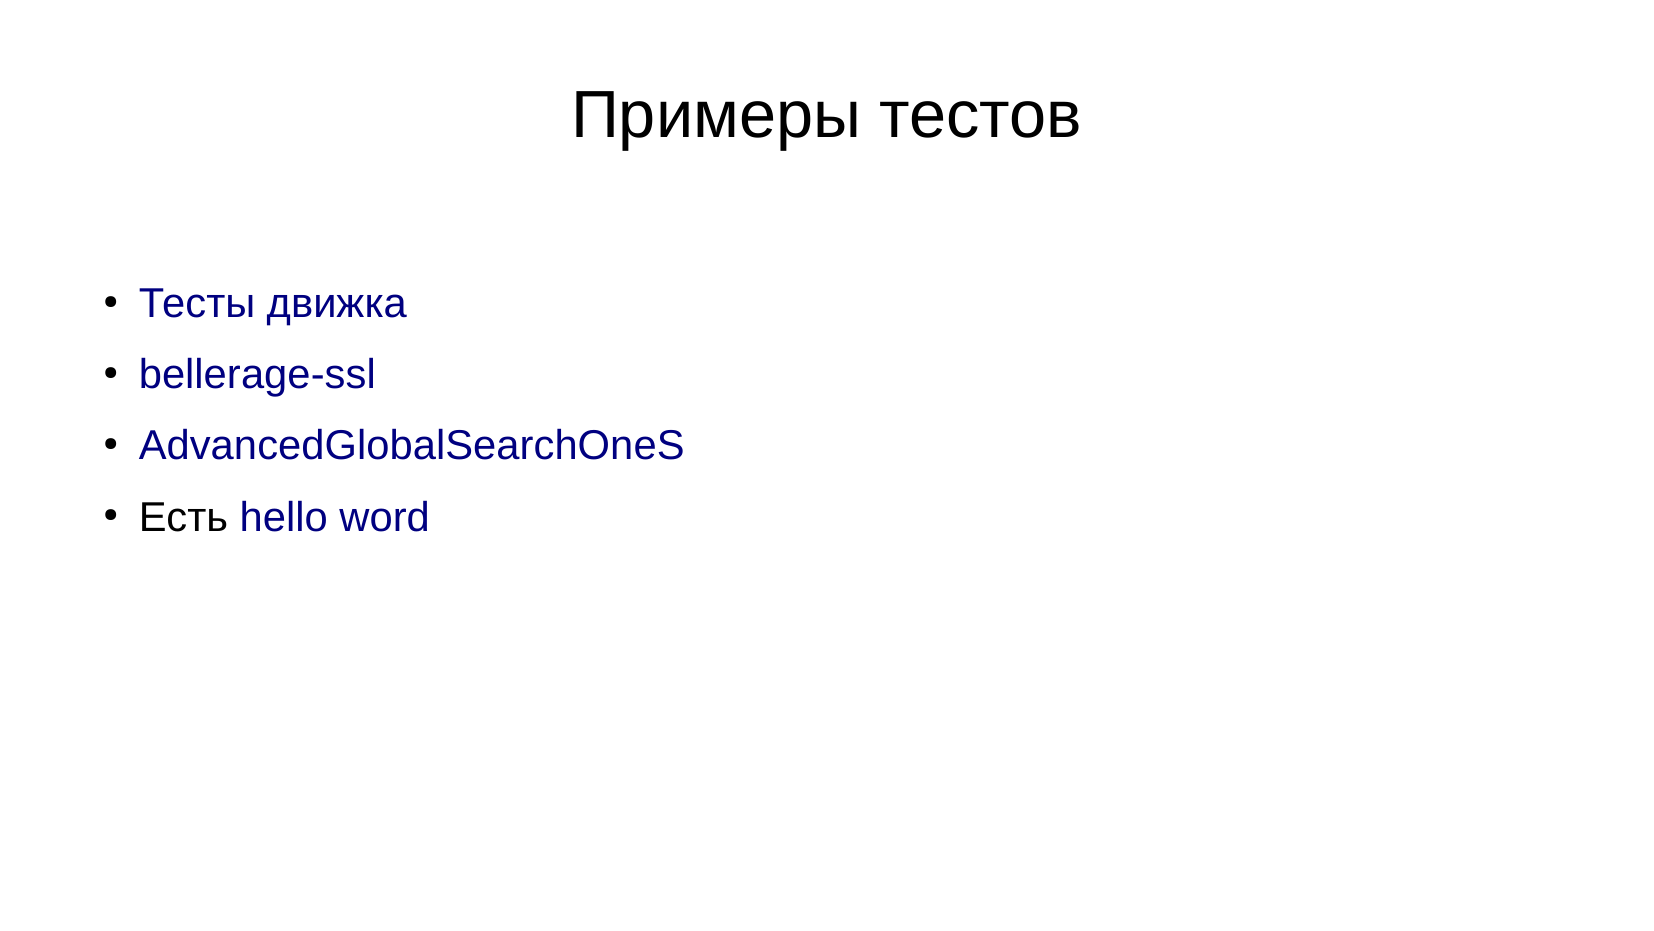

# Примеры тестов
Тесты движка
bellerage-ssl
AdvancedGlobalSearchOneS
Есть hello word